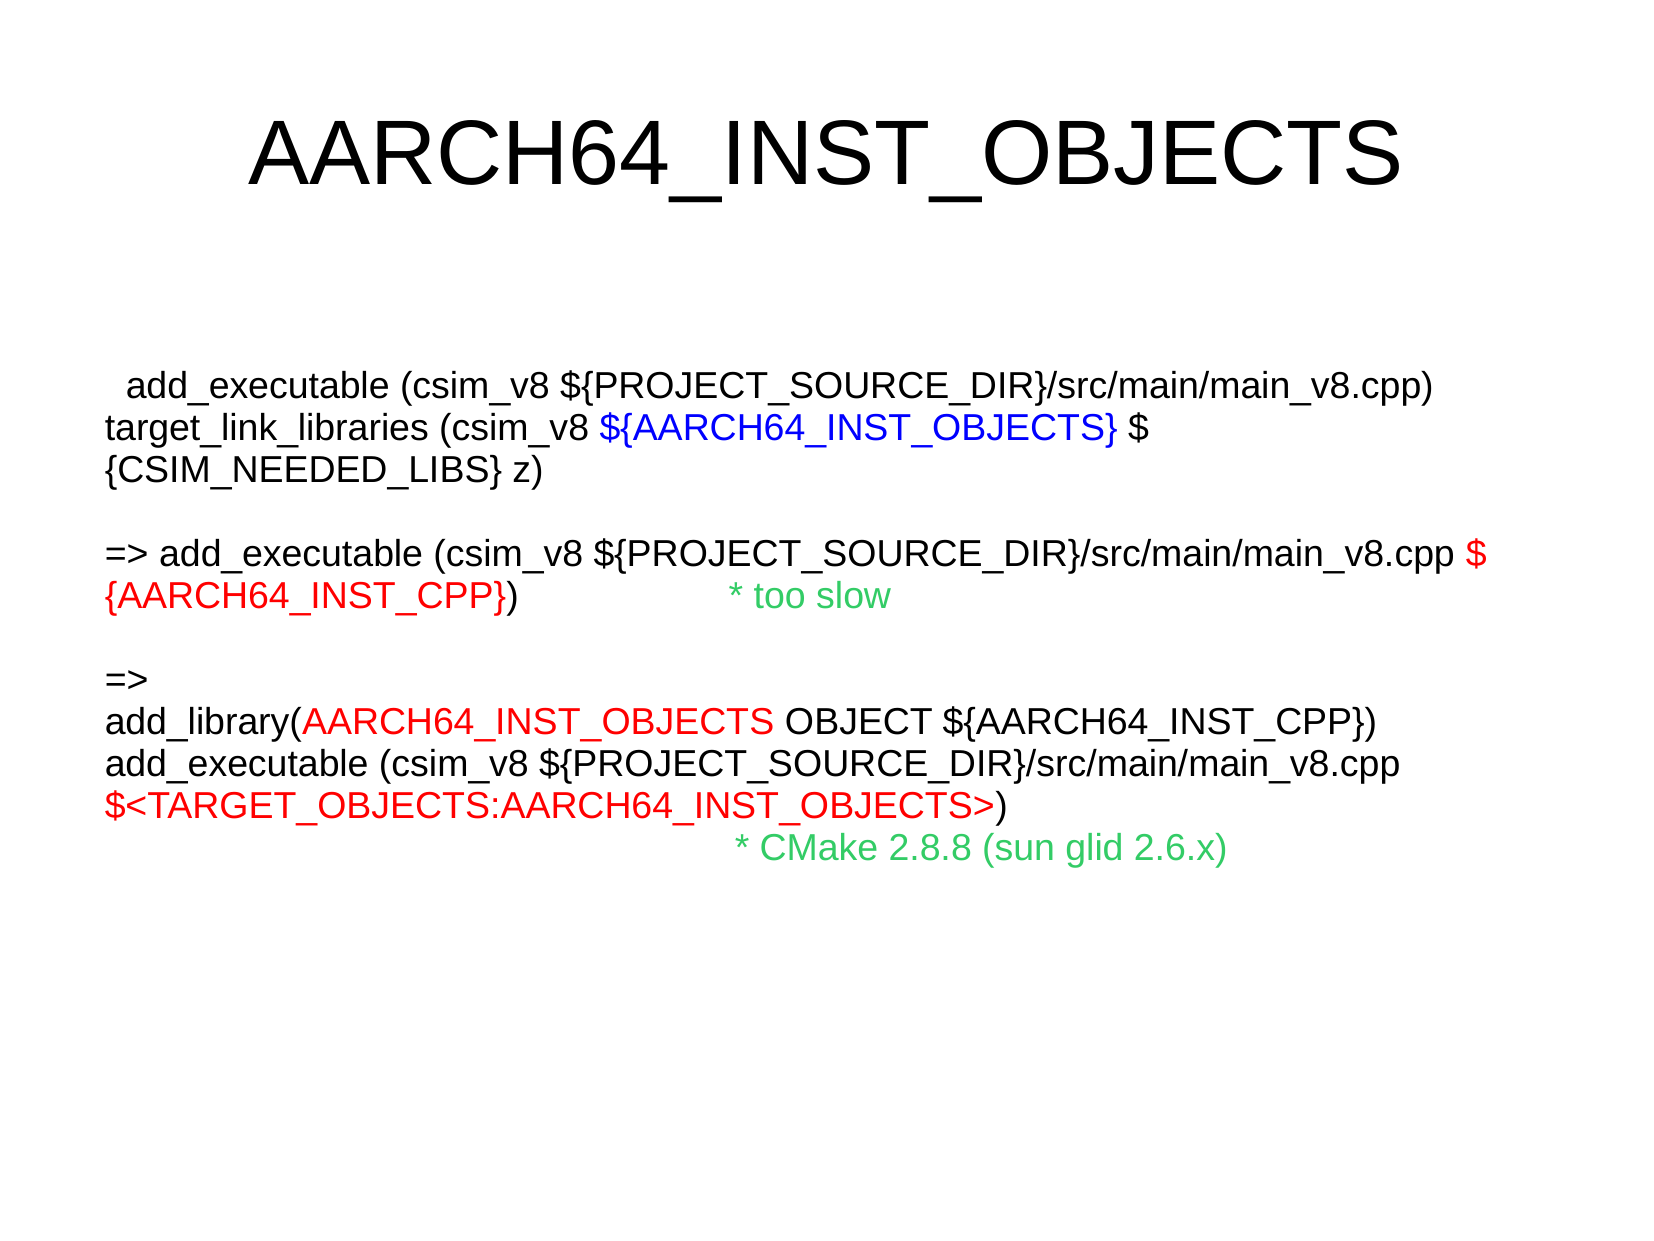

# AARCH64_INST_OBJECTS
 add_executable (csim_v8 ${PROJECT_SOURCE_DIR}/src/main/main_v8.cpp)
target_link_libraries (csim_v8 ${AARCH64_INST_OBJECTS} ${CSIM_NEEDED_LIBS} z)
=> add_executable (csim_v8 ${PROJECT_SOURCE_DIR}/src/main/main_v8.cpp ${AARCH64_INST_CPP}) * too slow
=>
add_library(AARCH64_INST_OBJECTS OBJECT ${AARCH64_INST_CPP})
add_executable (csim_v8 ${PROJECT_SOURCE_DIR}/src/main/main_v8.cpp $<TARGET_OBJECTS:AARCH64_INST_OBJECTS>)
 * CMake 2.8.8 (sun glid 2.6.x)